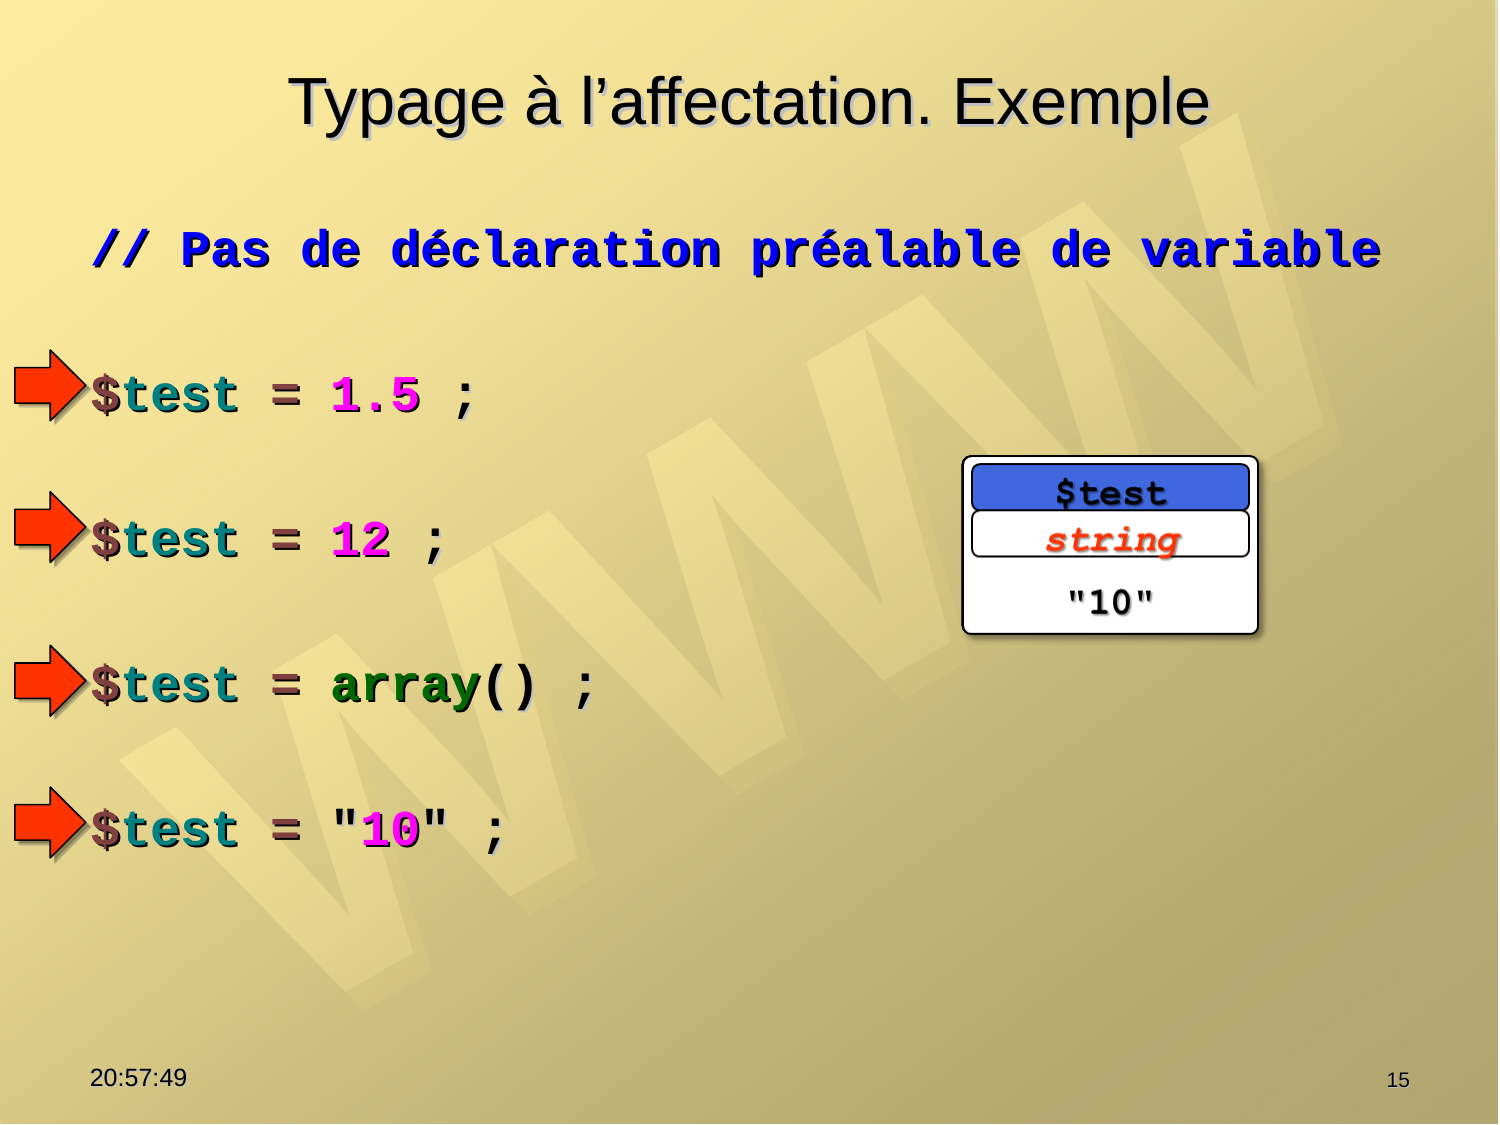

# Typage à l’affectation. Exemple
// Pas de déclaration préalable de variable
$test = 1.5 ;
$test = 12 ;
$test = array() ;
$test = "10" ;
1.5
$test
float
12
$test
integer
$test
array
21:08:09